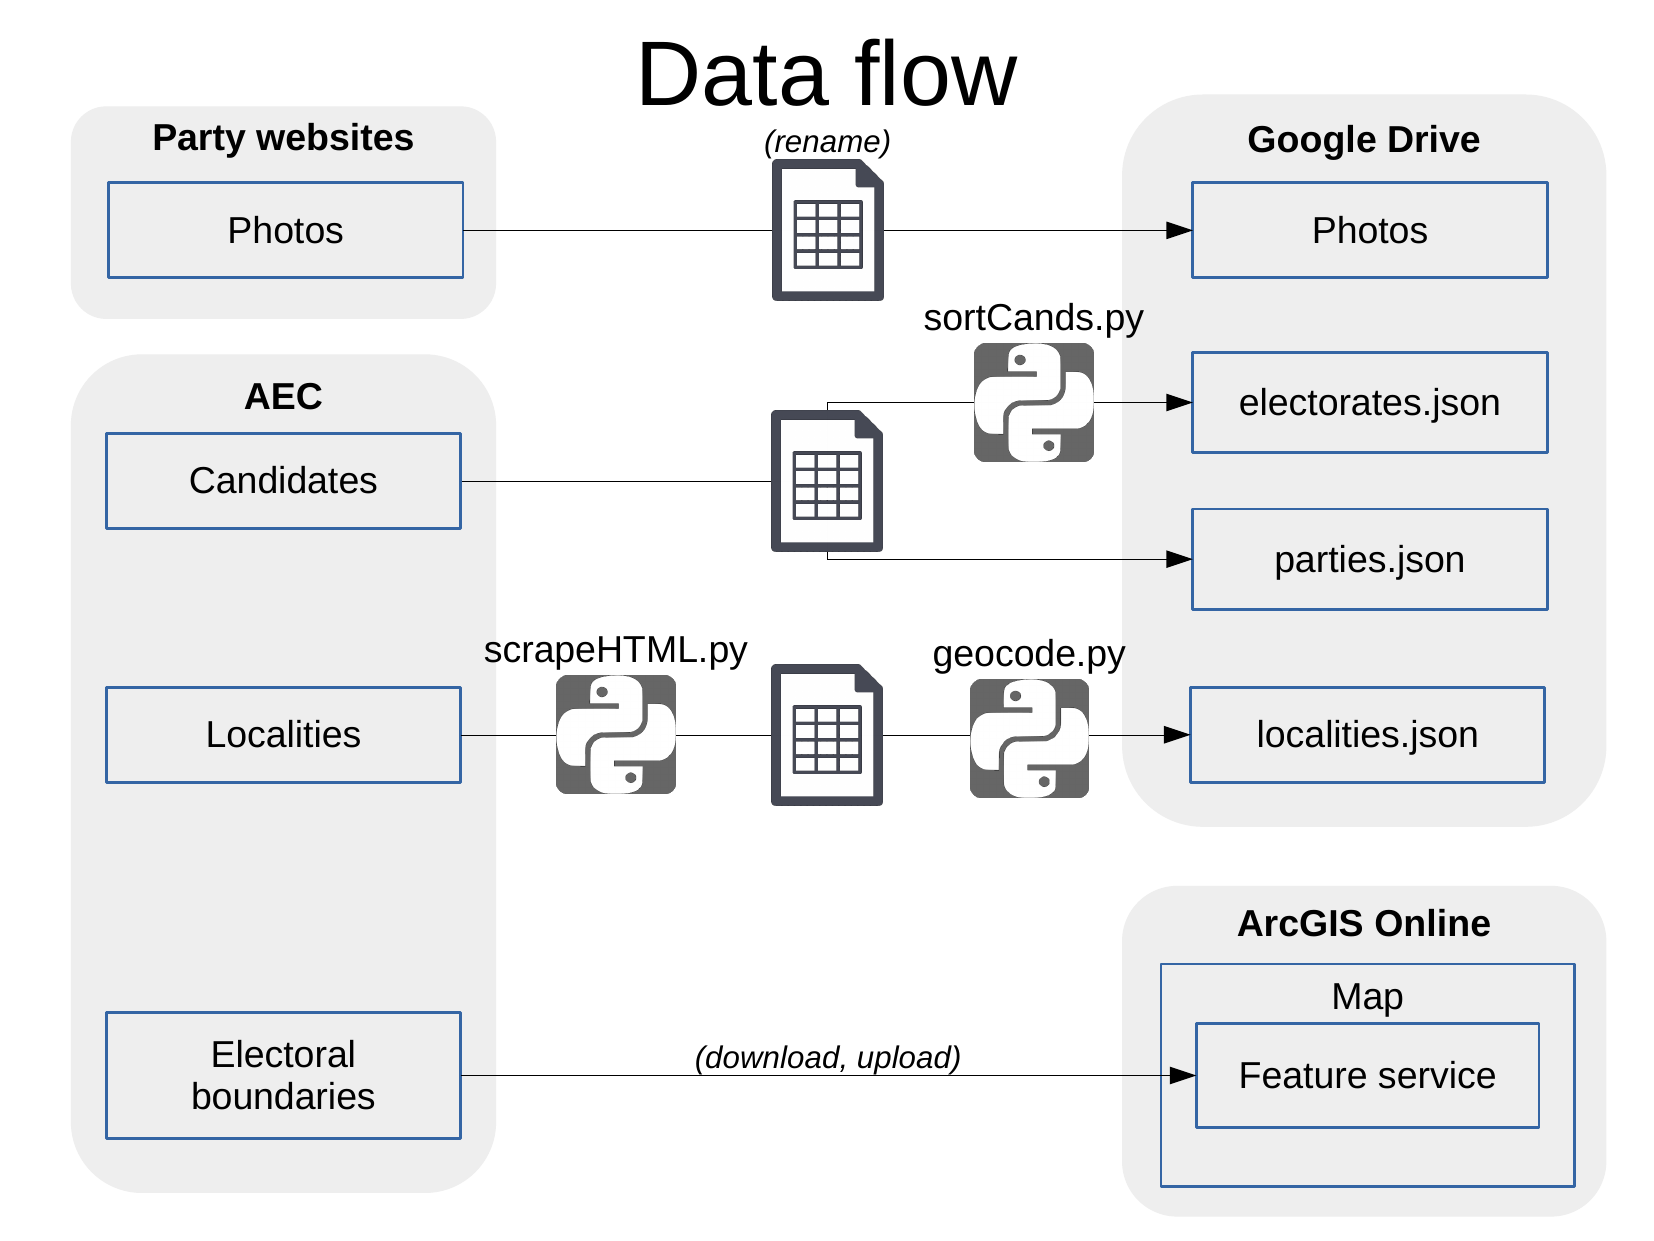

# Data flow
Google Drive
Party websites
(rename)
Photos
Photos
sortCands.py
electorates.json
AEC
Candidates
parties.json
scrapeHTML.py
geocode.py
Localities
localities.json
ArcGIS Online
Map
Electoral boundaries
Feature service